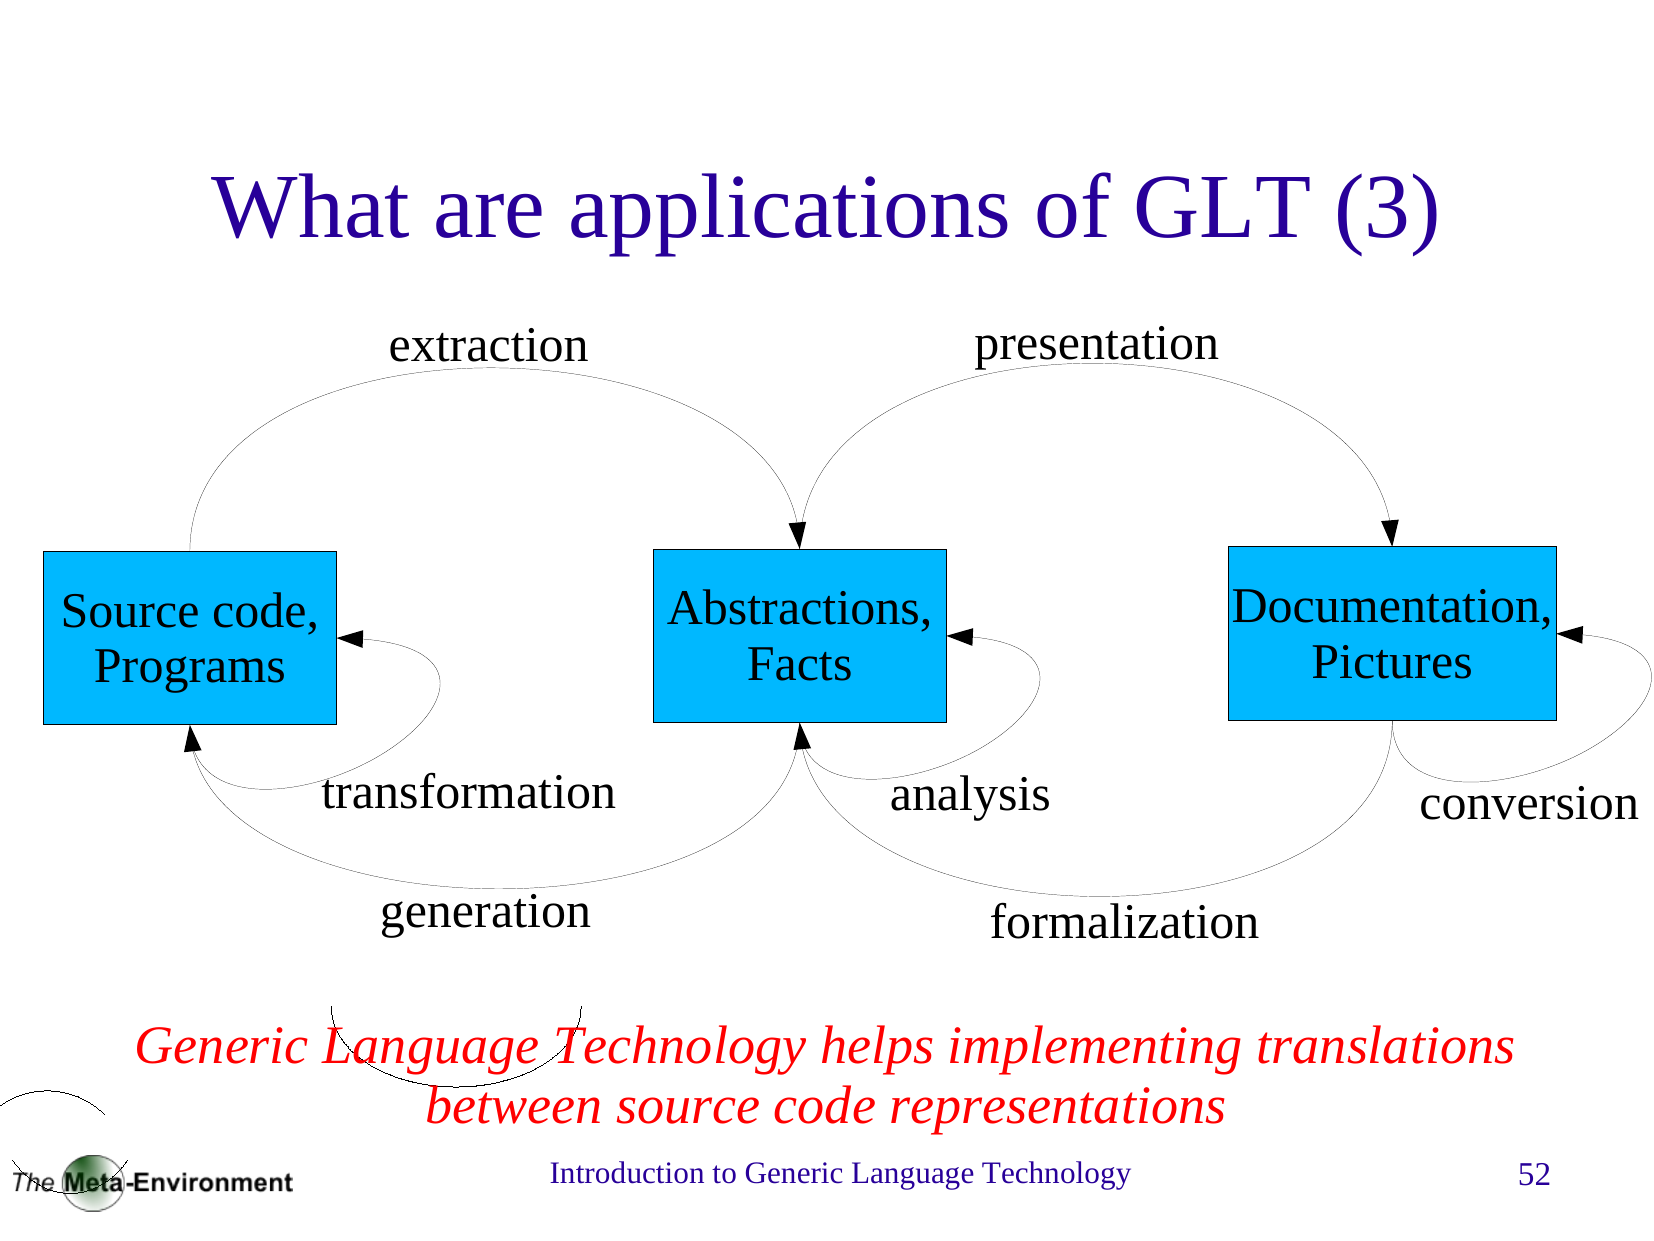

# What are applications of GLT (3)
presentation
extraction
Documentation,
Pictures
Abstractions,
Facts
Source code,
Programs
transformation
analysis
conversion
generation
formalization
Generic Language Technology helps implementing translations
between source code representations